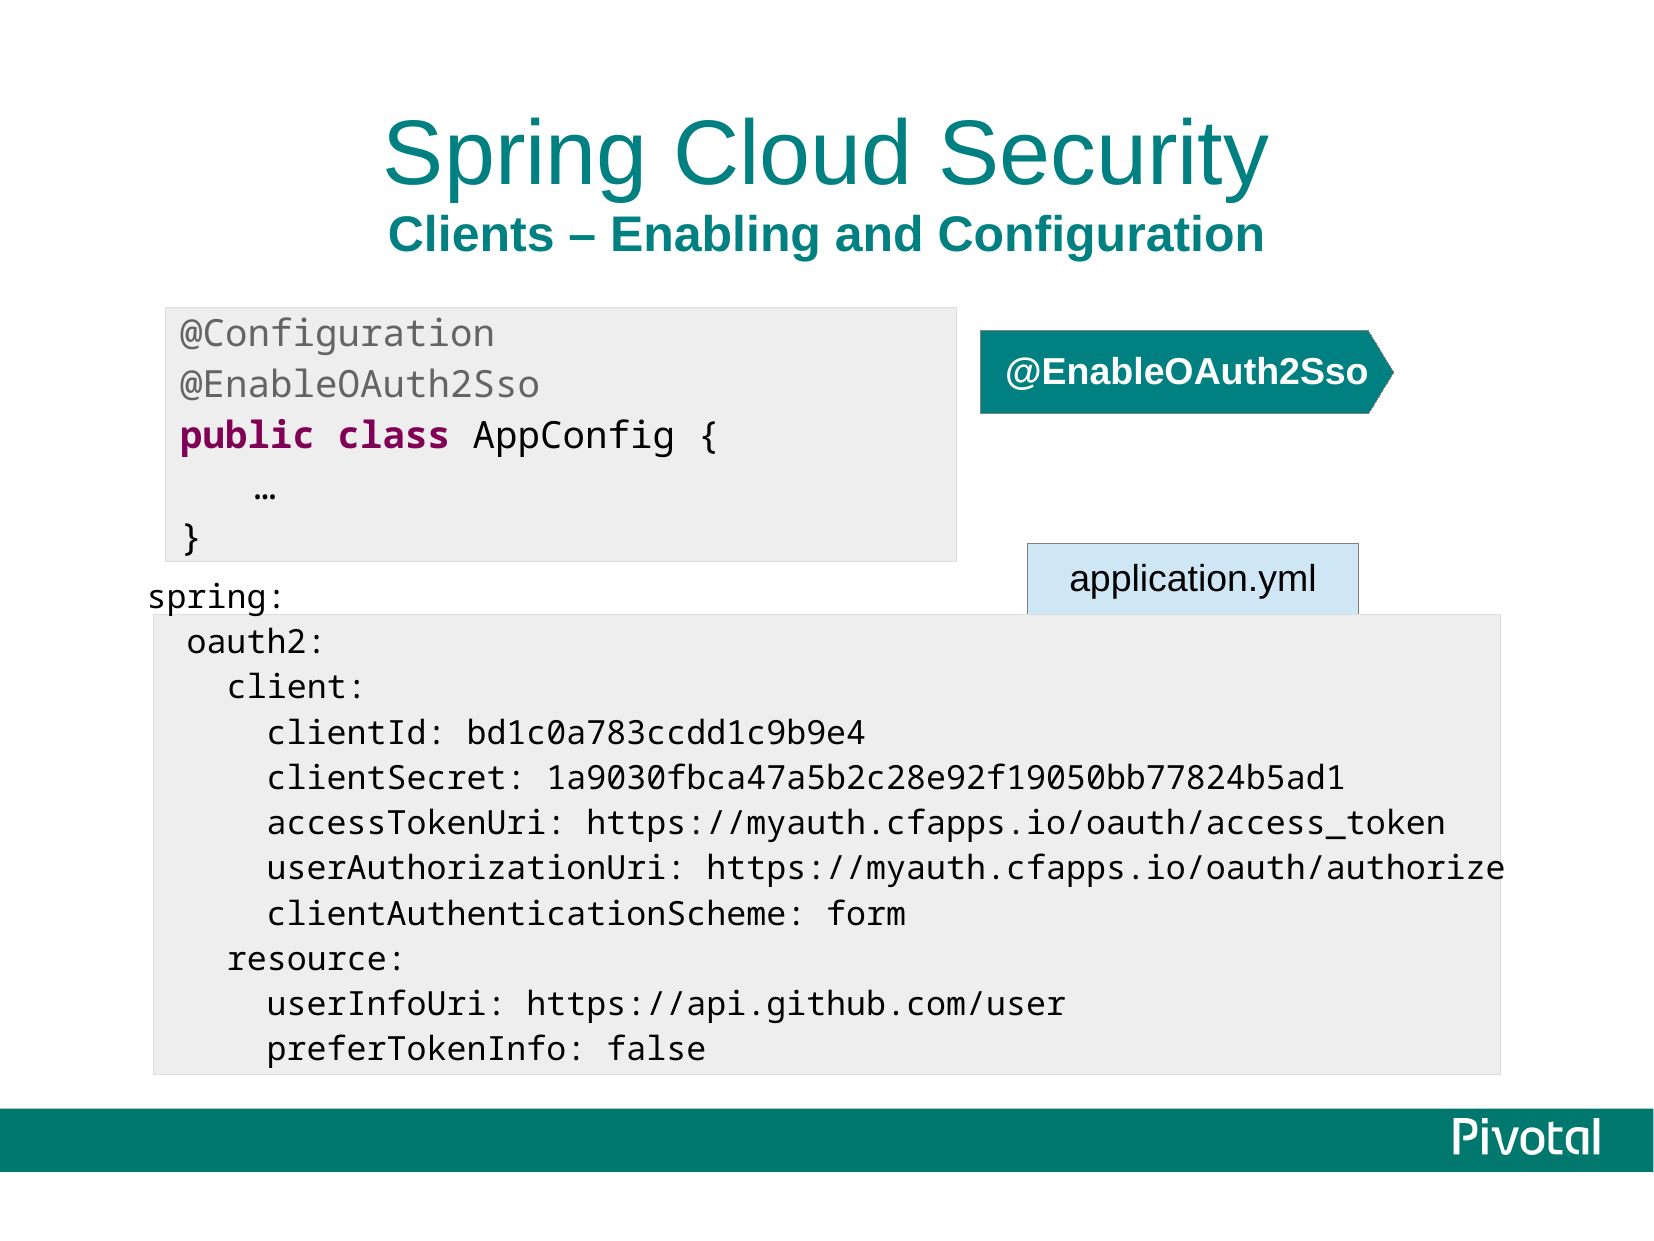

# Spring Cloud Security
Clients – Enabling and Configuration
@Configuration
@EnableOAuth2Sso
public class AppConfig {
	…
}
@EnableOAuth2Sso
application.yml
spring:
 oauth2:
 client:
 clientId: bd1c0a783ccdd1c9b9e4
 clientSecret: 1a9030fbca47a5b2c28e92f19050bb77824b5ad1
 accessTokenUri: https://myauth.cfapps.io/oauth/access_token
 userAuthorizationUri: https://myauth.cfapps.io/oauth/authorize
 clientAuthenticationScheme: form
 resource:
 userInfoUri: https://api.github.com/user
 preferTokenInfo: false